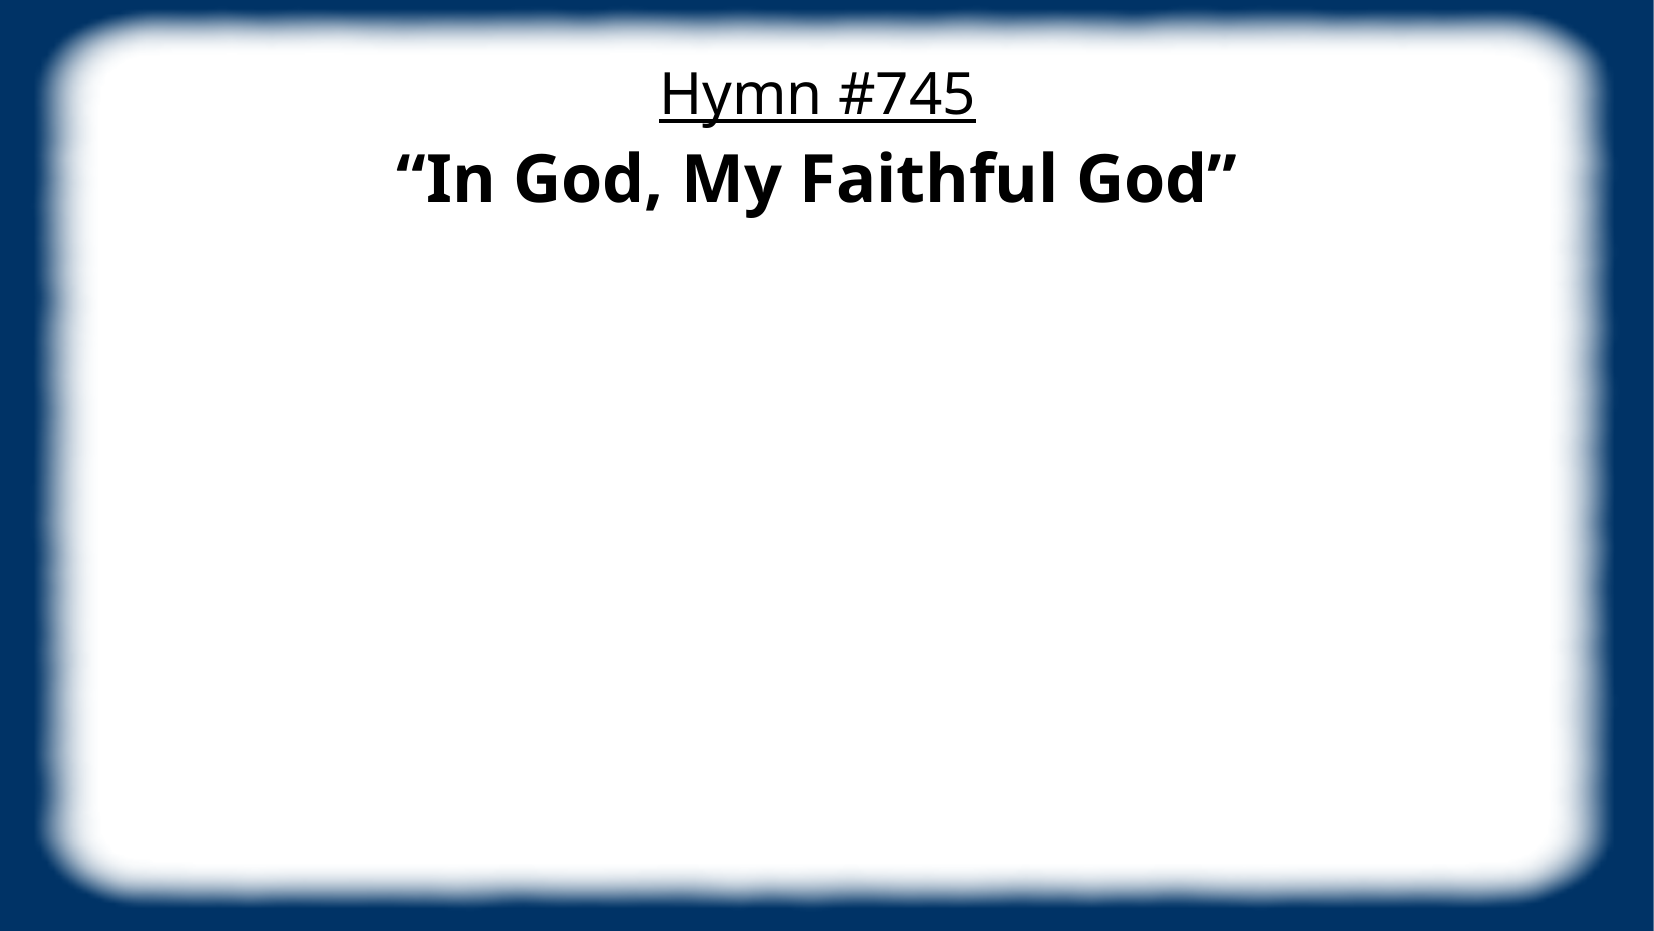

Hymn #745
“In God, My Faithful God”